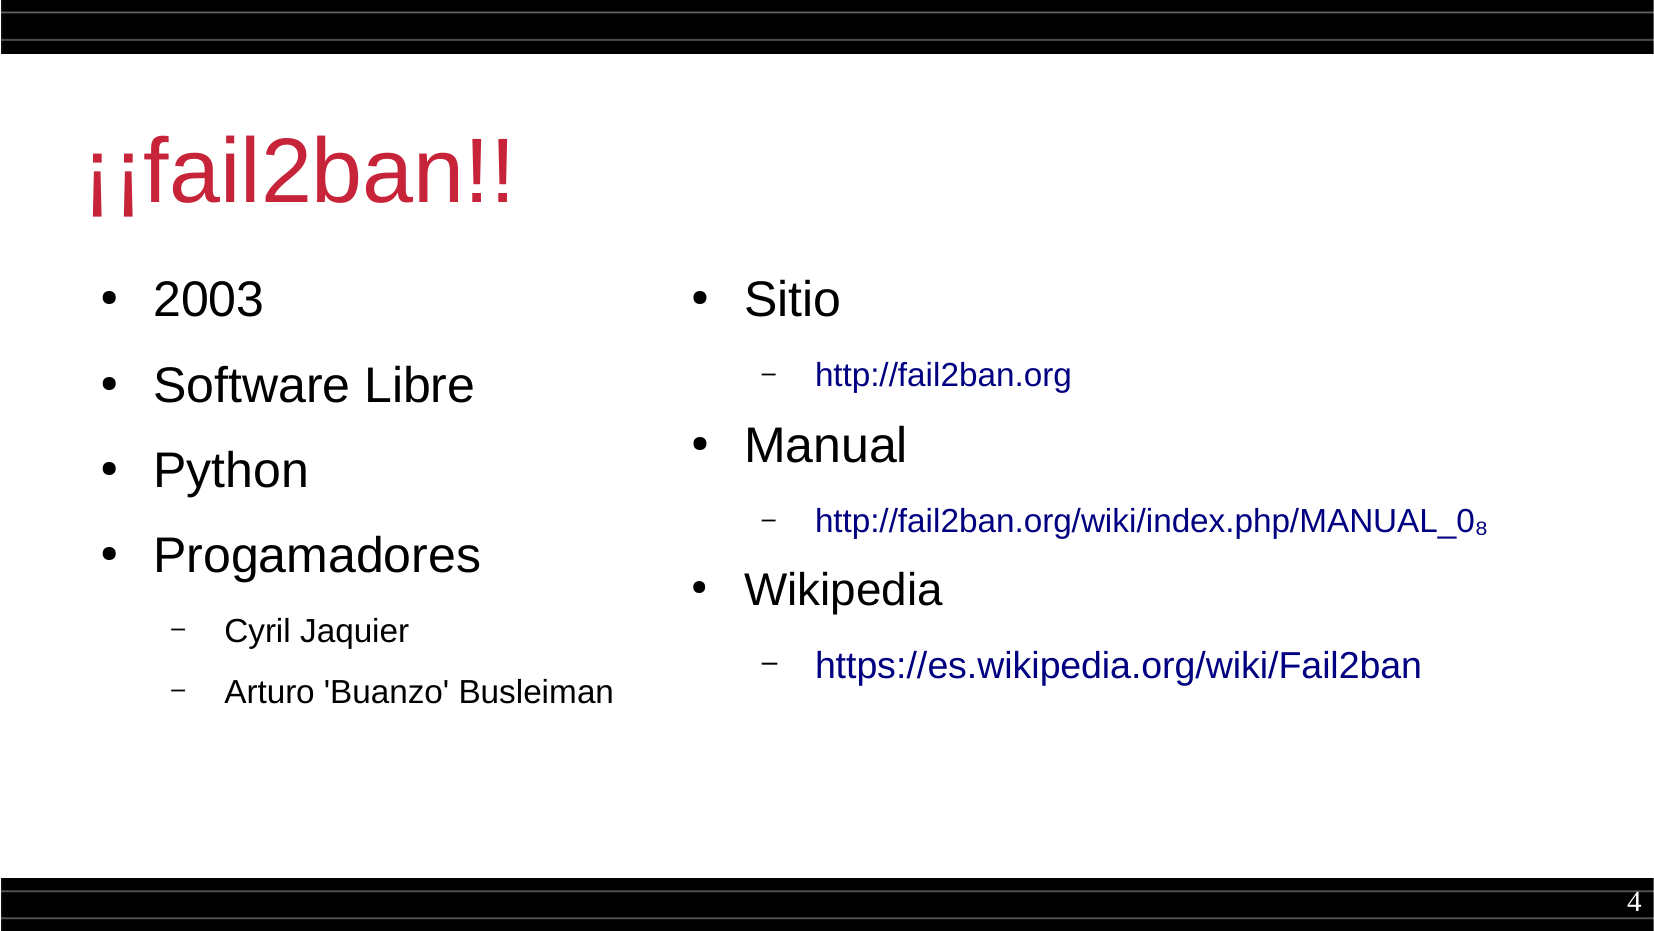

# ¡¡fail2ban!!
2003
Software Libre
Python
Progamadores
Cyril Jaquier
Arturo 'Buanzo' Busleiman
Sitio
http://fail2ban.org
Manual
http://fail2ban.org/wiki/index.php/MANUAL_0₈
Wikipedia
https://es.wikipedia.org/wiki/Fail2ban